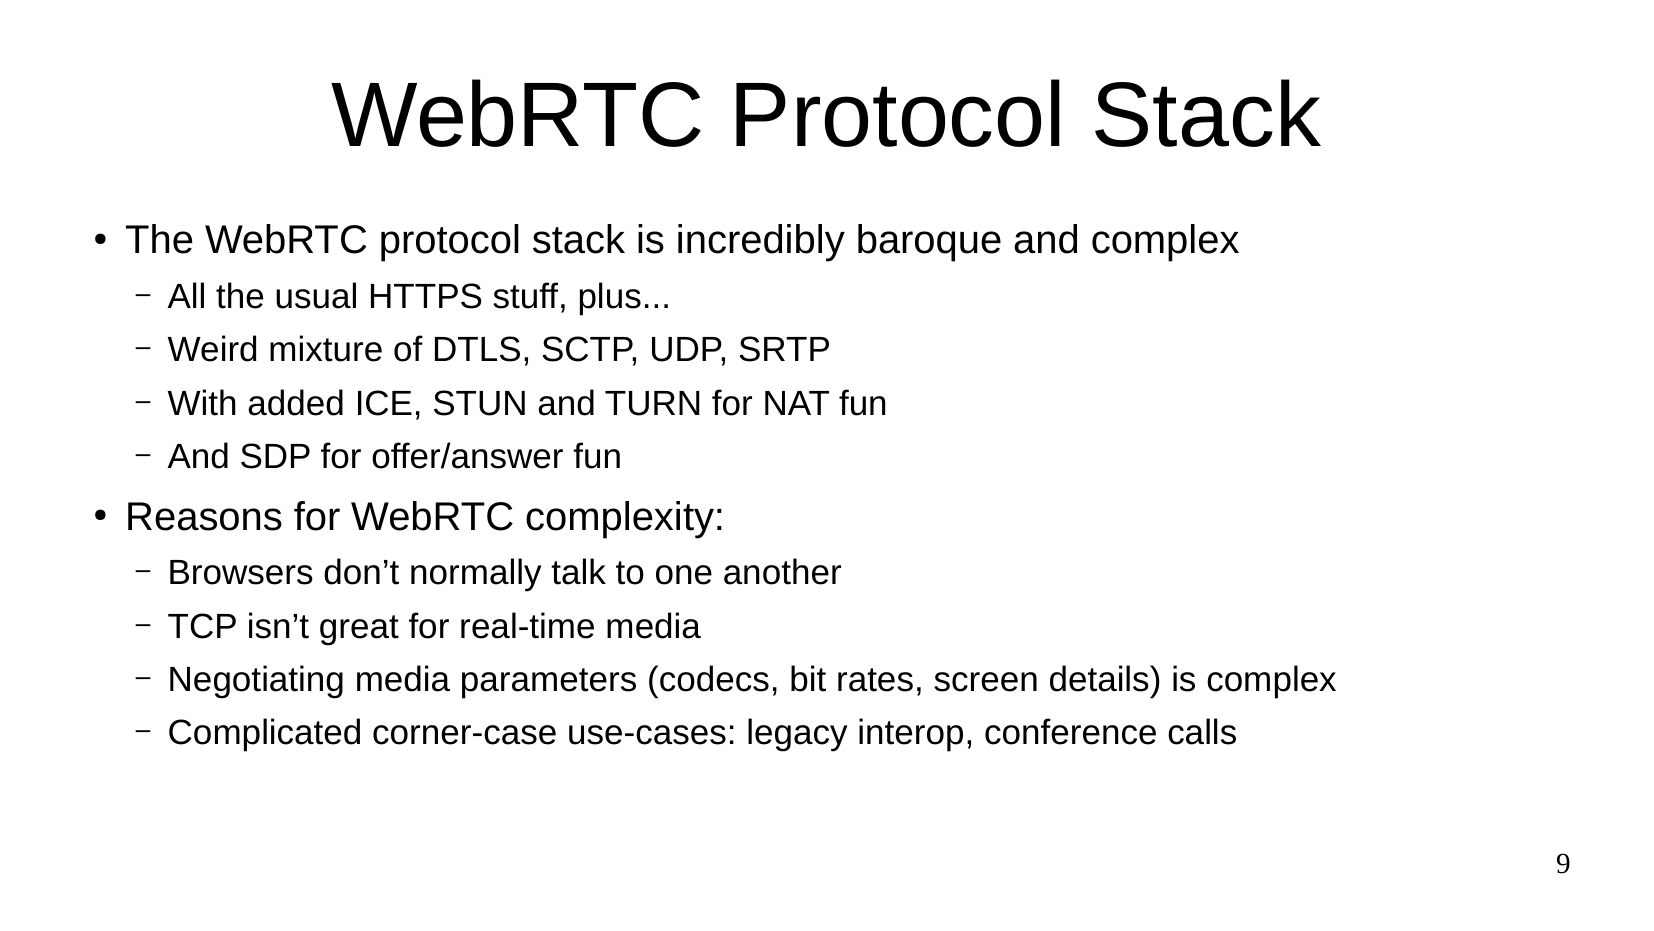

# WebRTC Protocol Stack
The WebRTC protocol stack is incredibly baroque and complex
All the usual HTTPS stuff, plus...
Weird mixture of DTLS, SCTP, UDP, SRTP
With added ICE, STUN and TURN for NAT fun
And SDP for offer/answer fun
Reasons for WebRTC complexity:
Browsers don’t normally talk to one another
TCP isn’t great for real-time media
Negotiating media parameters (codecs, bit rates, screen details) is complex
Complicated corner-case use-cases: legacy interop, conference calls
9